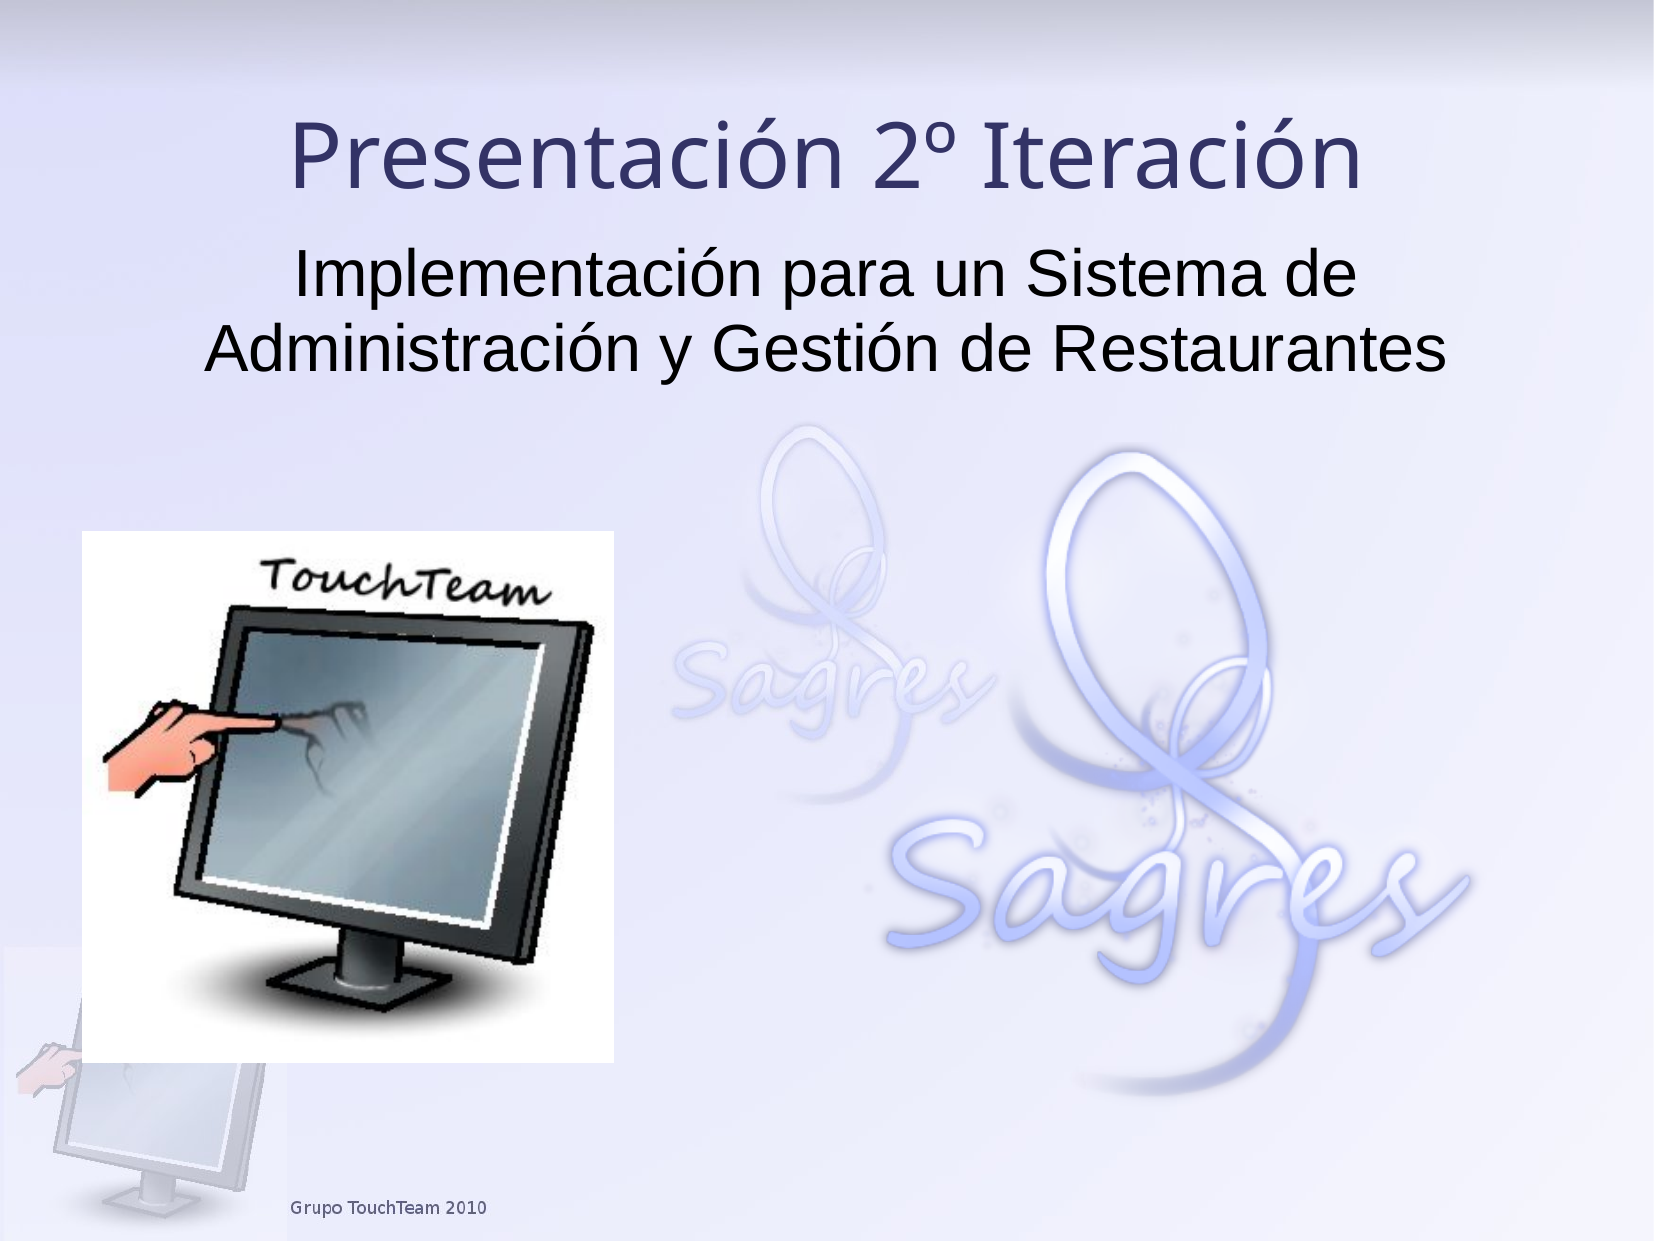

# Presentación 2º Iteración
Implementación para un Sistema de Administración y Gestión de Restaurantes